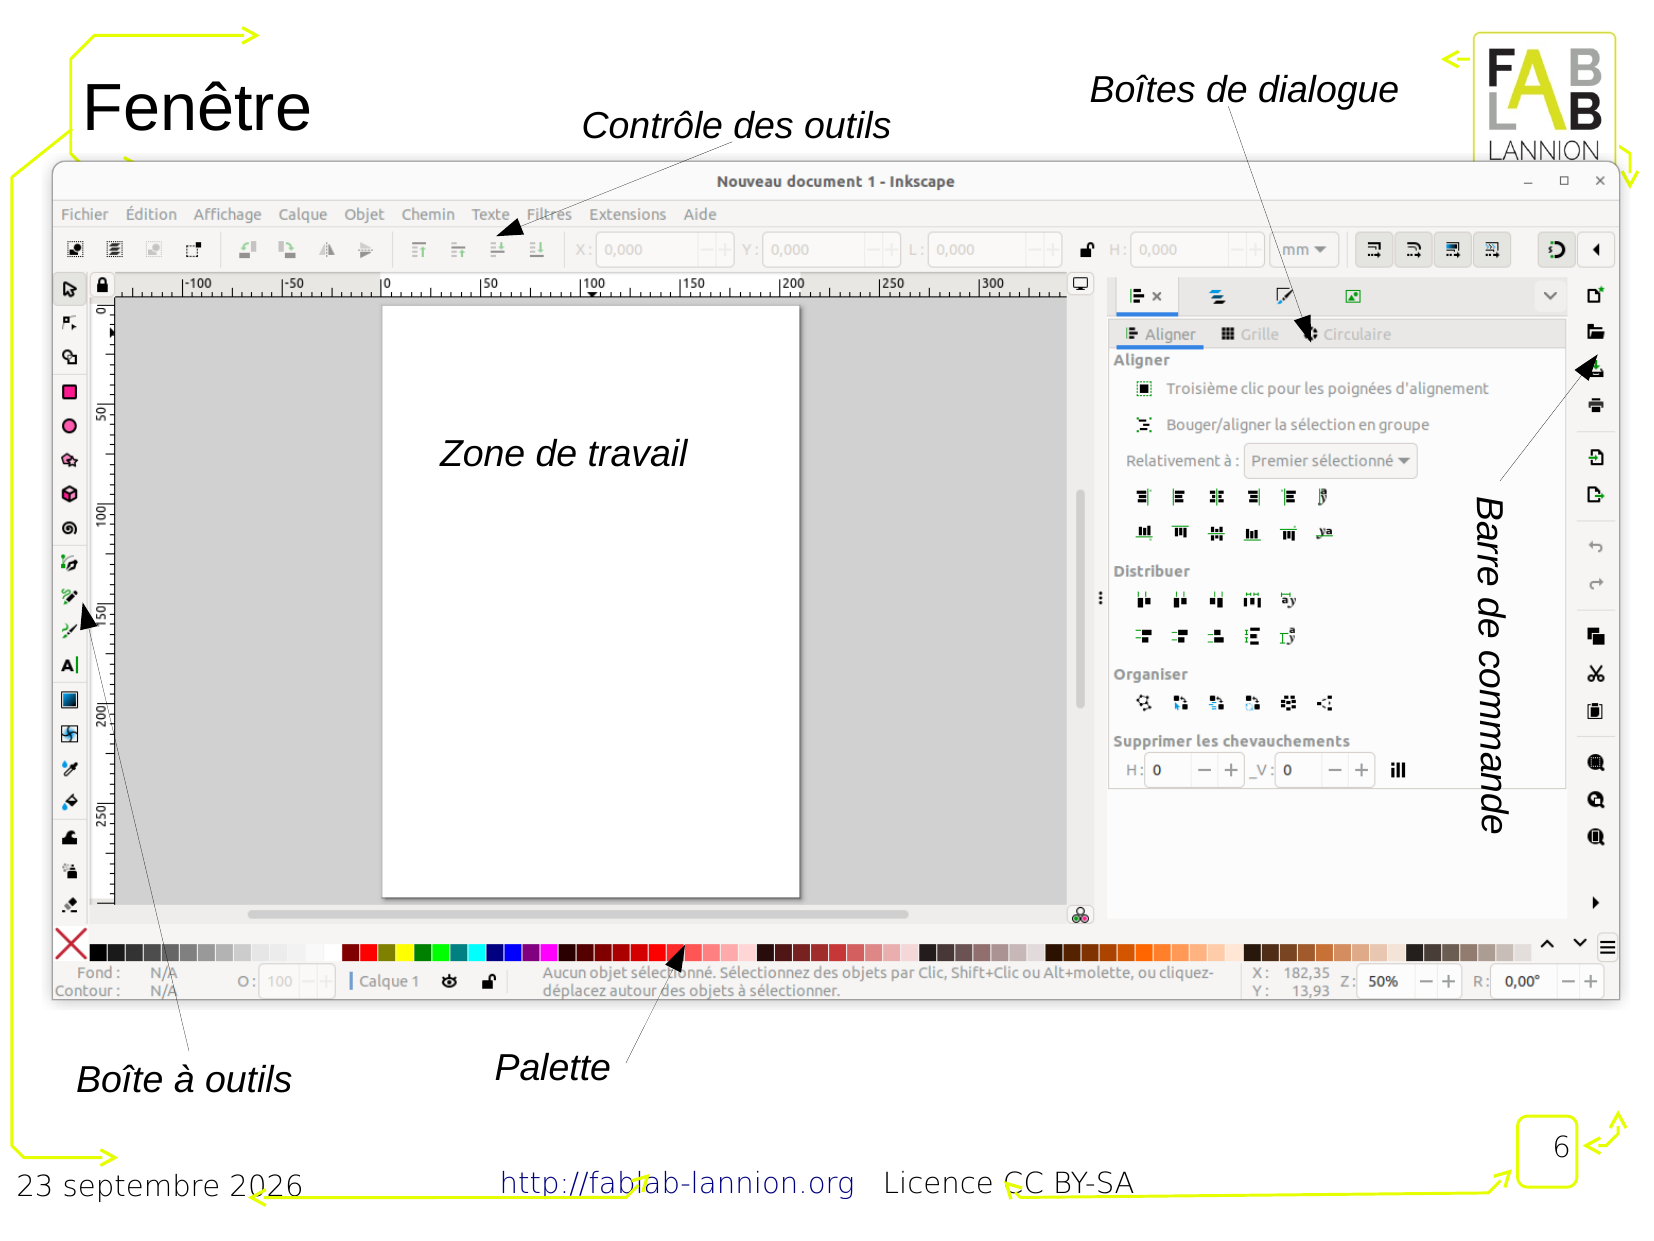

# Fenêtre
Boîtes de dialogue
Contrôle des outils
Zone de travail
Barre de commande
Palette
Boîte à outils
6